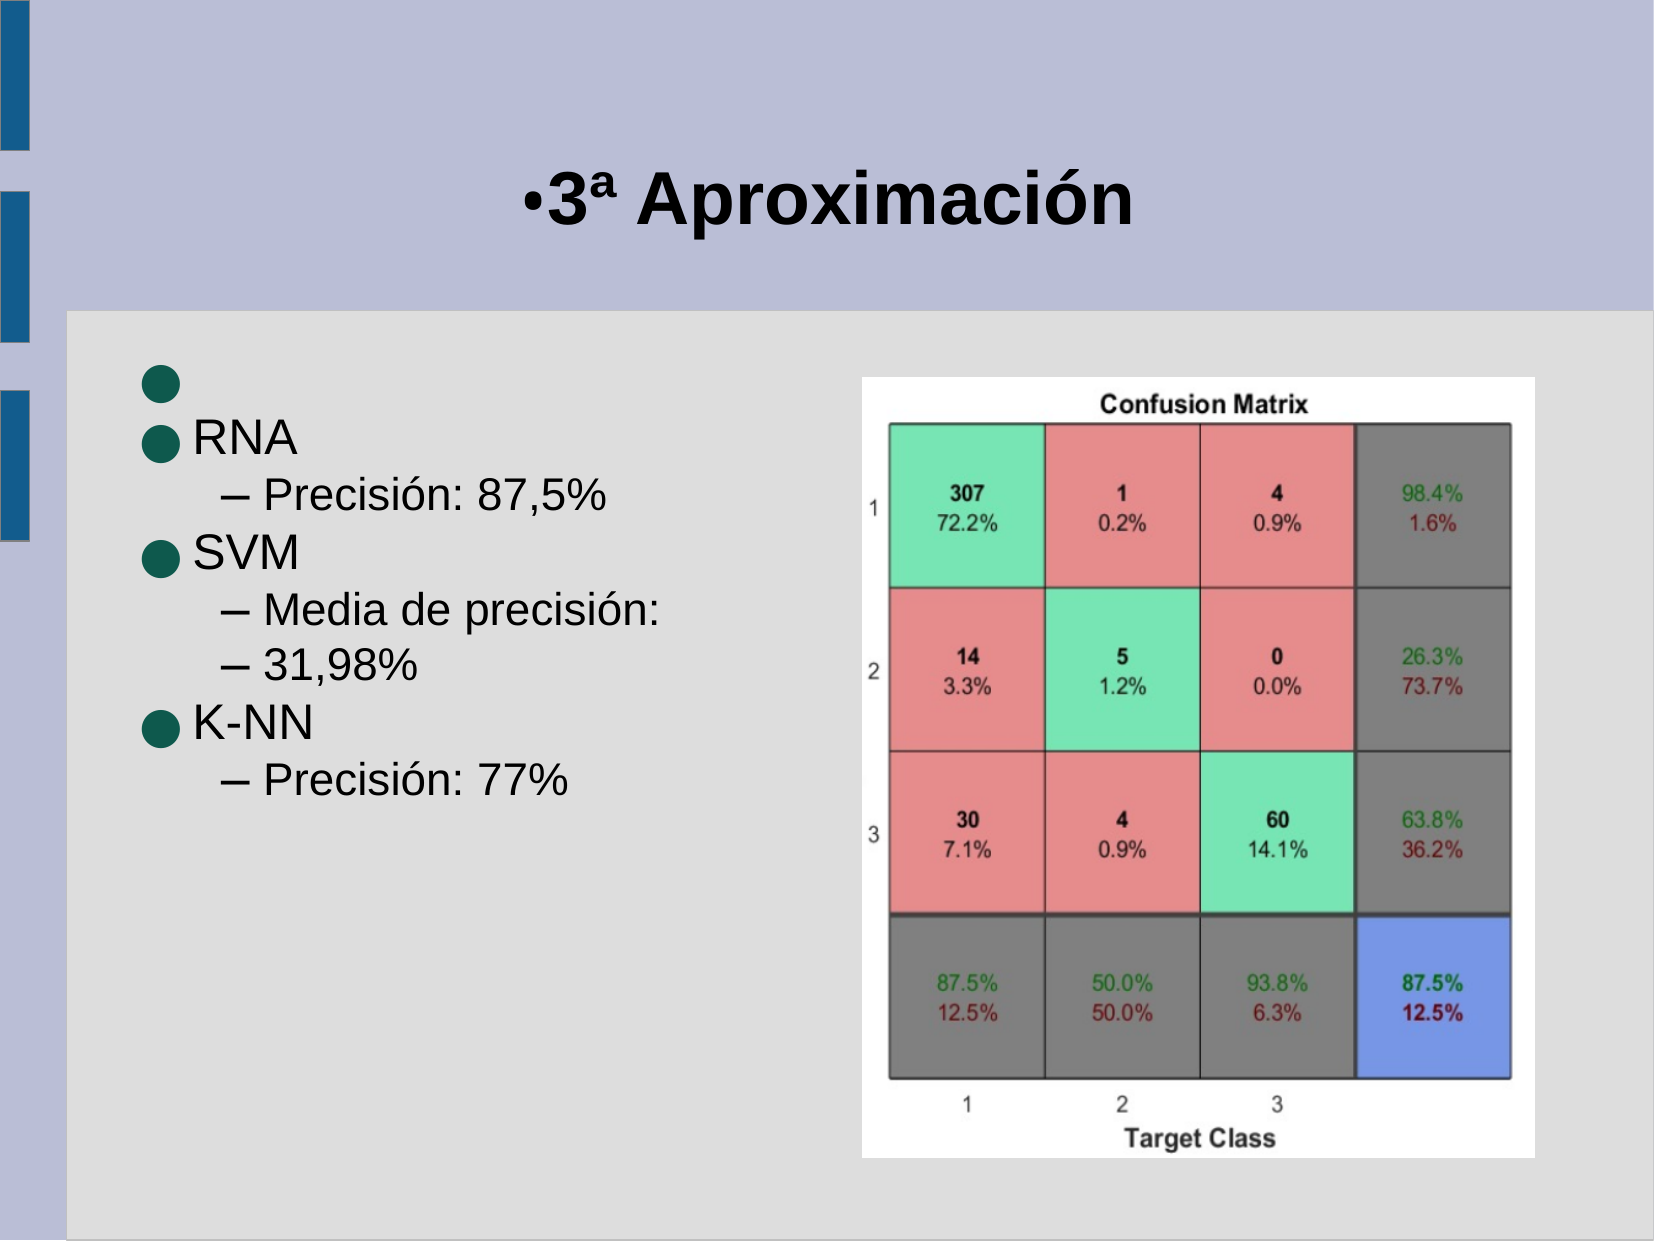

3ª Aproximación
RNA
Precisión: 87,5%
SVM
Media de precisión:
31,98%
K-NN
Precisión: 77%